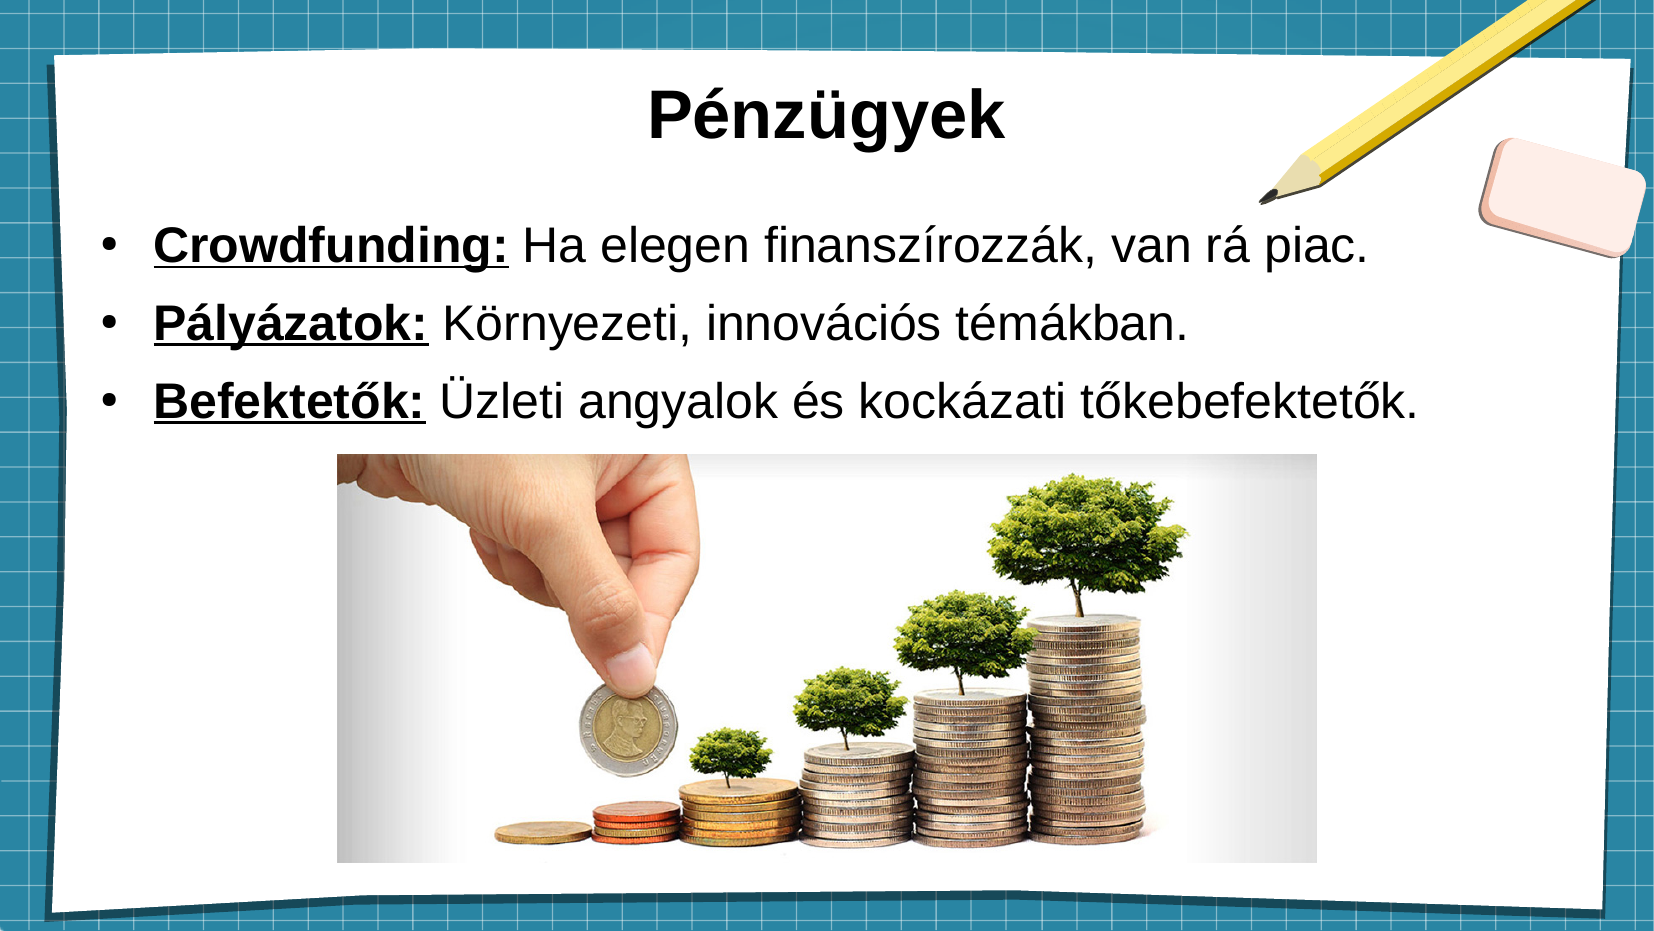

# Pénzügyek
Crowdfunding: Ha elegen finanszírozzák, van rá piac.
Pályázatok: Környezeti, innovációs témákban.
Befektetők: Üzleti angyalok és kockázati tőkebefektetők.